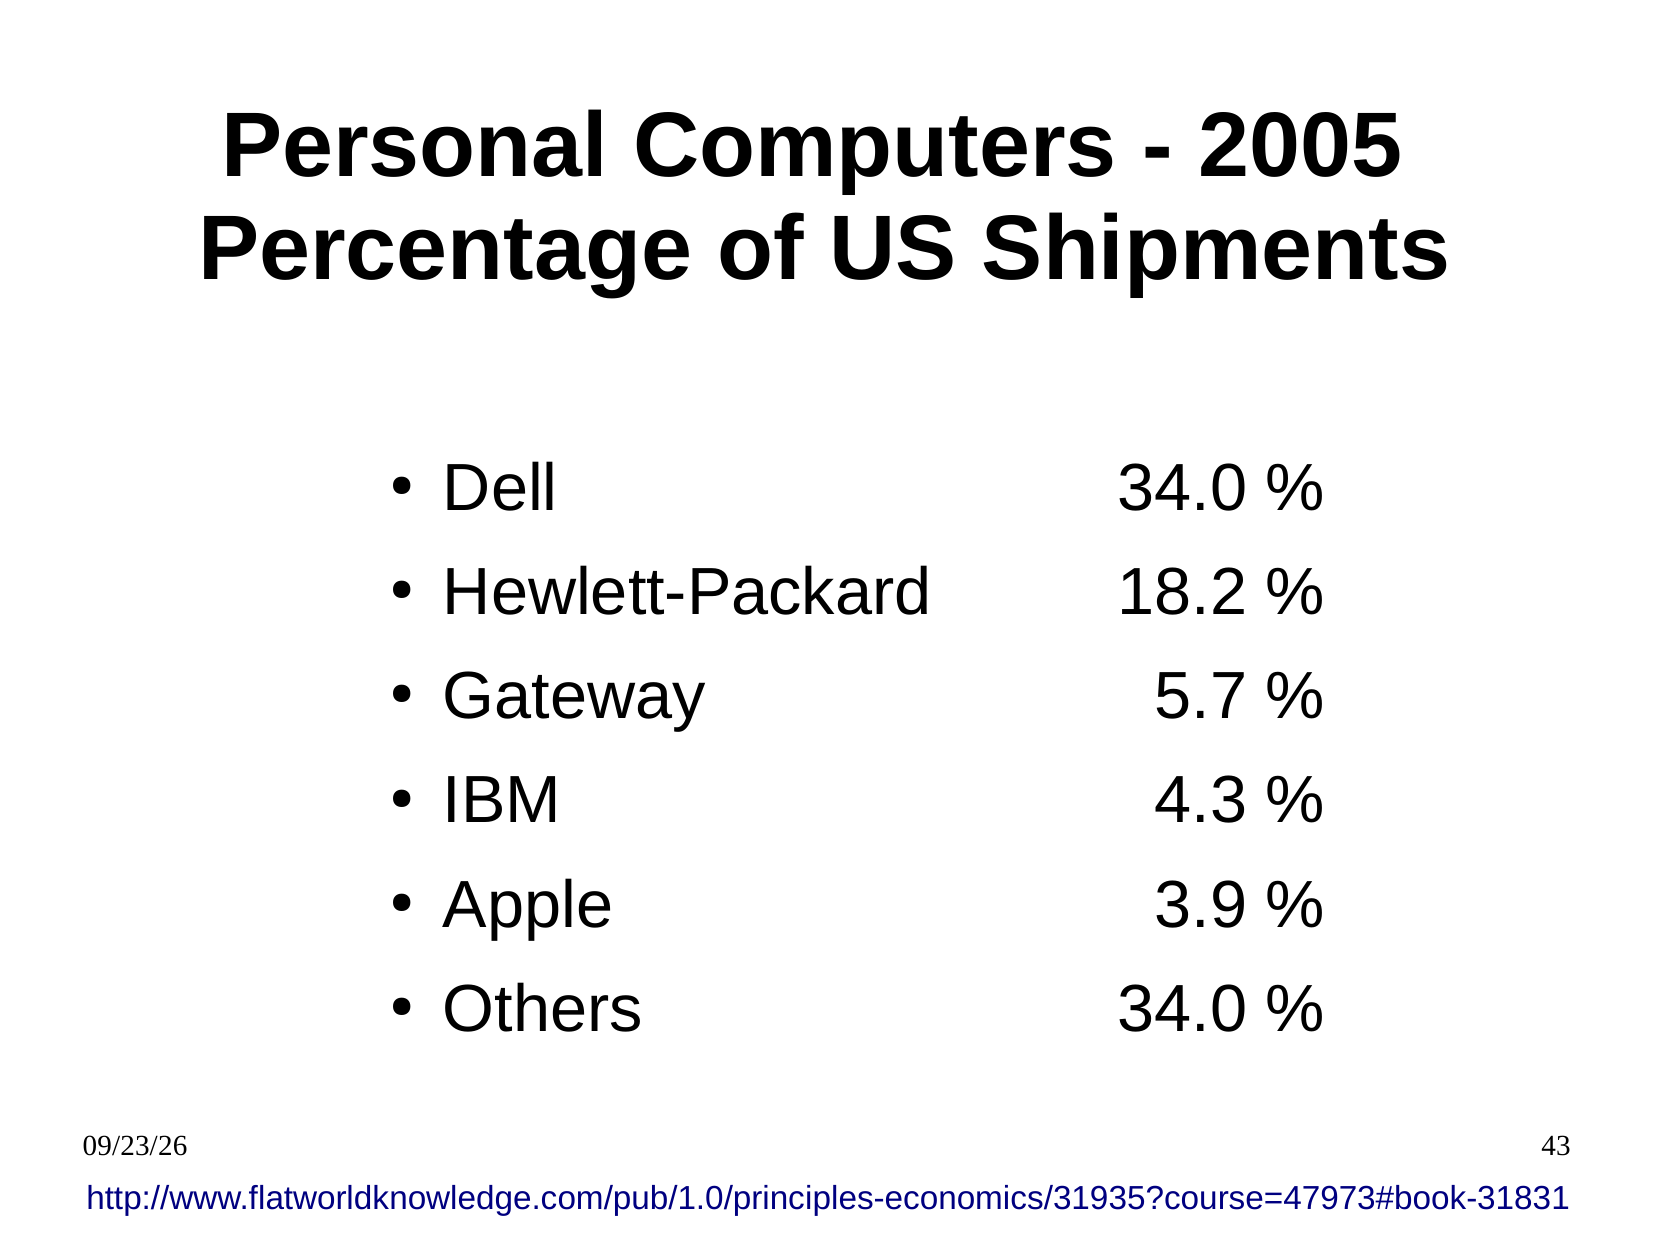

# Personal Computers - 2005 Percentage of US Shipments
Dell								34.0 %
Hewlett-Packard			18.2 %
Gateway						 5.7 %
IBM								 4.3 %
Apple							 3.9 %
Others							34.0 %
43
http://www.flatworldknowledge.com/pub/1.0/principles-economics/31935?course=47973#book-31831